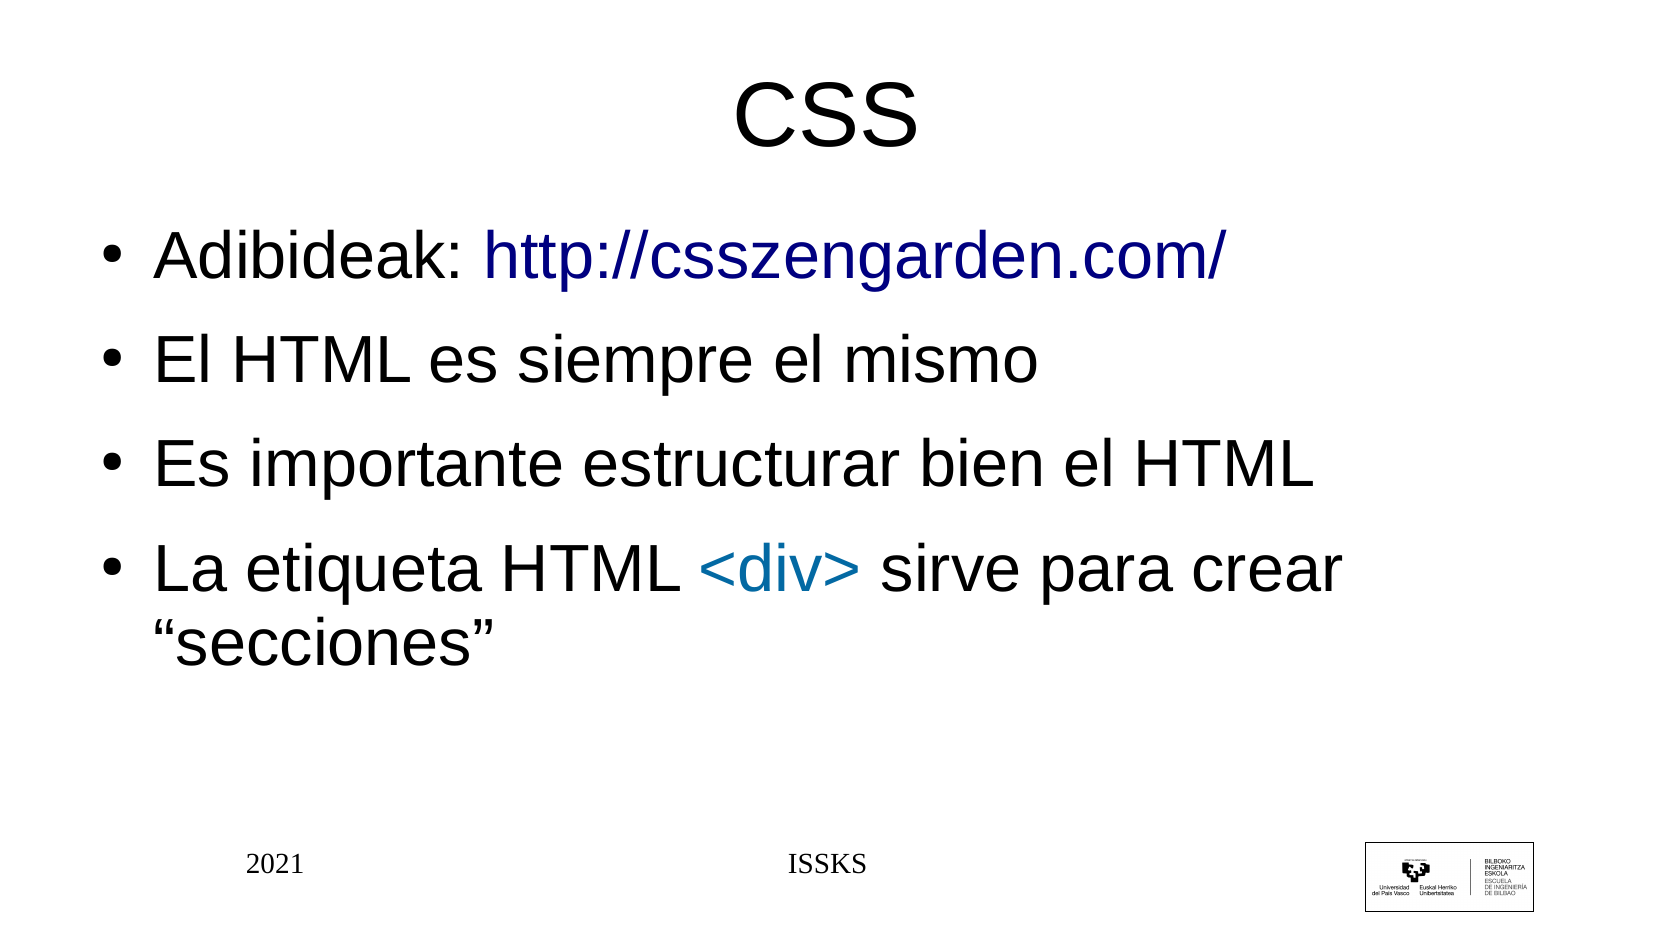

# CSS
Adibideak: http://csszengarden.com/
El HTML es siempre el mismo
Es importante estructurar bien el HTML
La etiqueta HTML <div> sirve para crear “secciones”